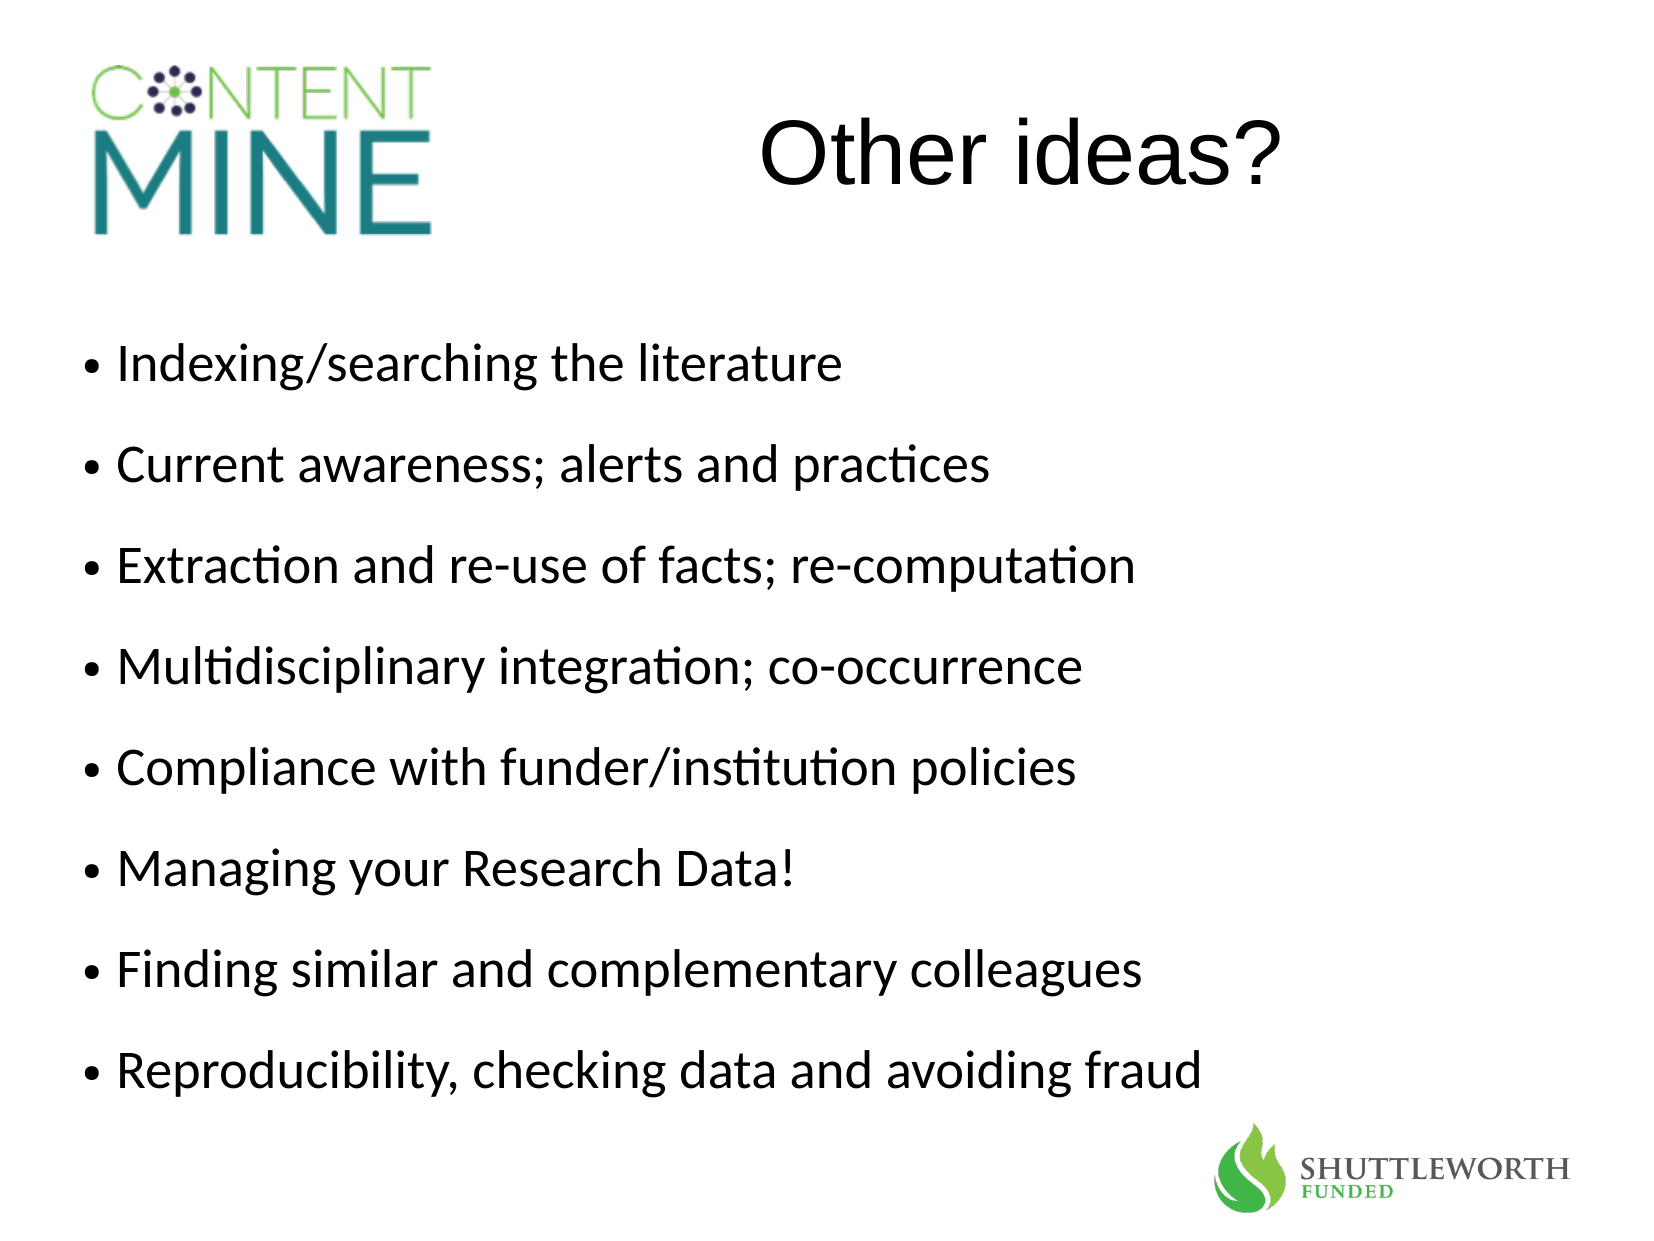

# Other ideas?
Indexing/searching the literature
Current awareness; alerts and practices
Extraction and re-use of facts; re-computation
Multidisciplinary integration; co-occurrence
Compliance with funder/institution policies
Managing your Research Data!
Finding similar and complementary colleagues
Reproducibility, checking data and avoiding fraud